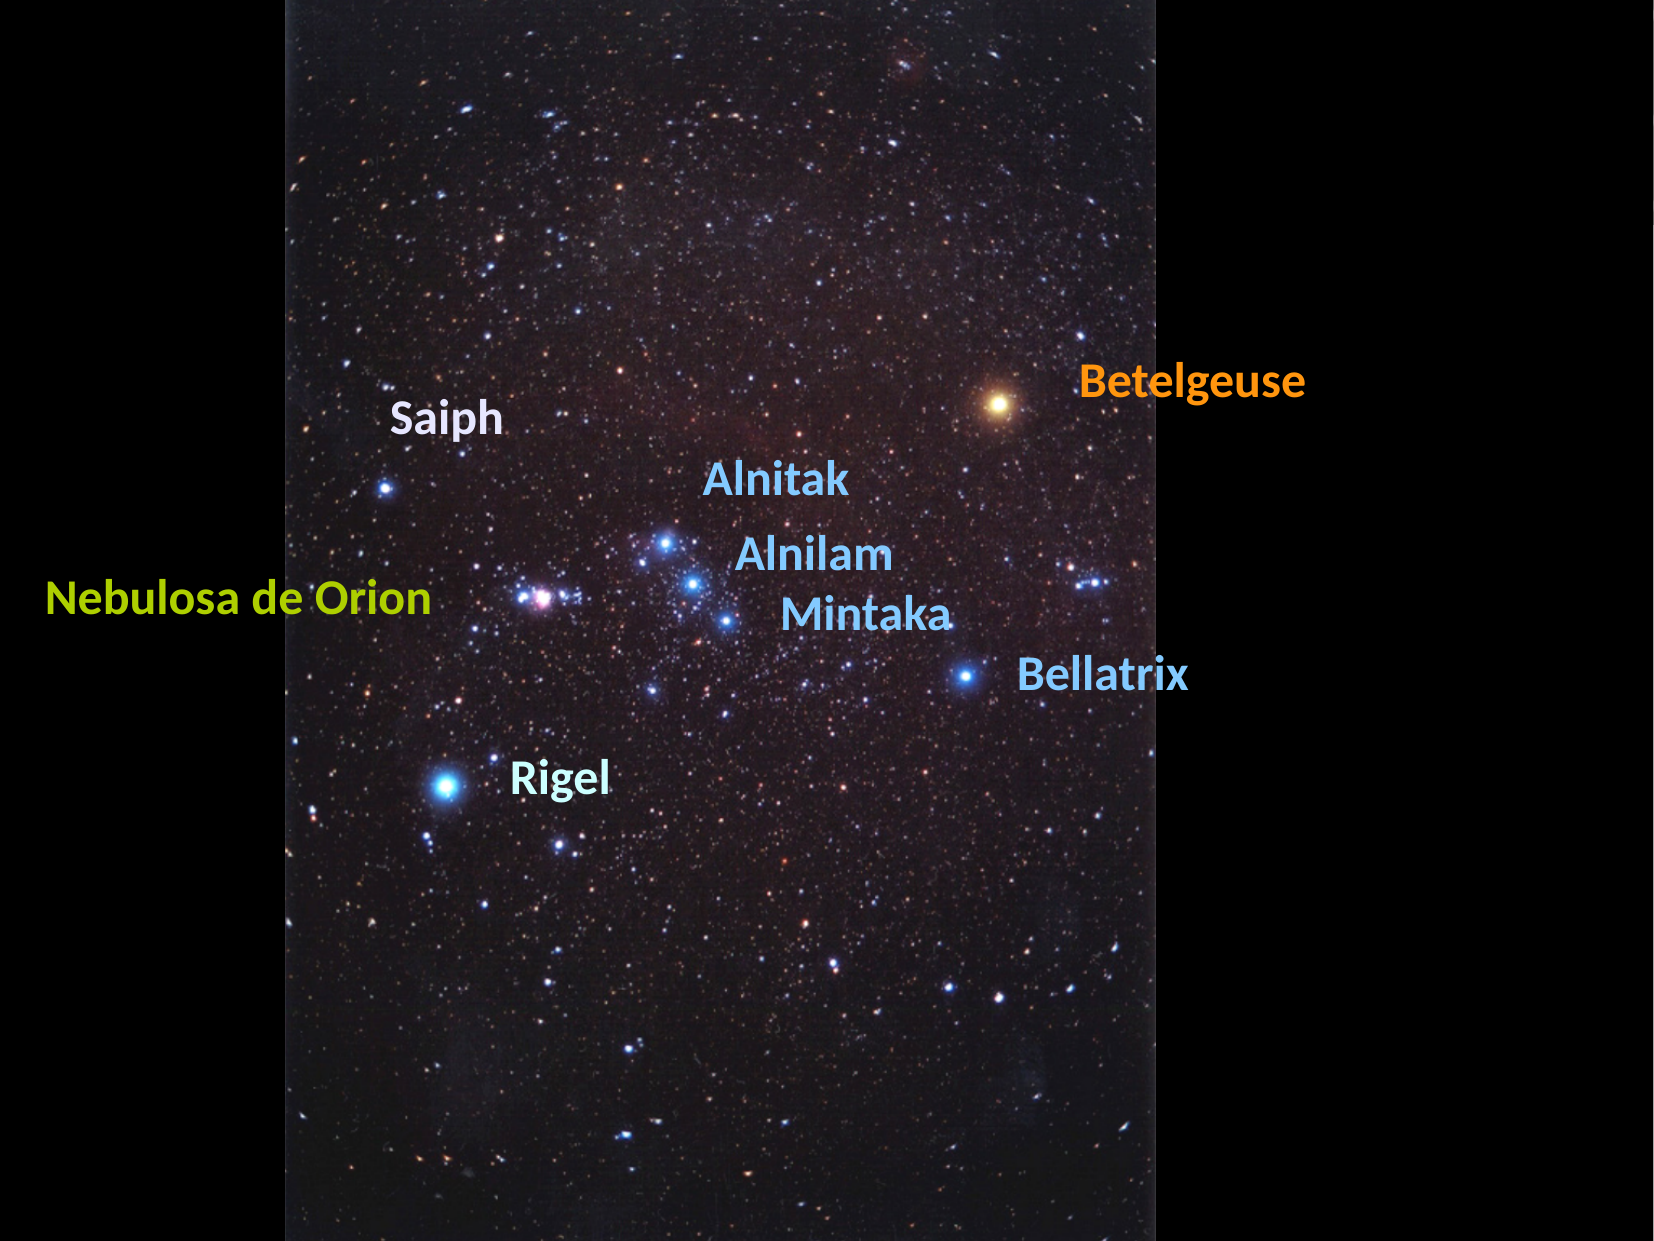

Betelgeuse
Saiph
Alnitak
Alnilam
Nebulosa de Orion
Mintaka
Bellatrix
Rigel
Sep 22, 2016
H. Asorey - IPAC 2016 - 07/16
19